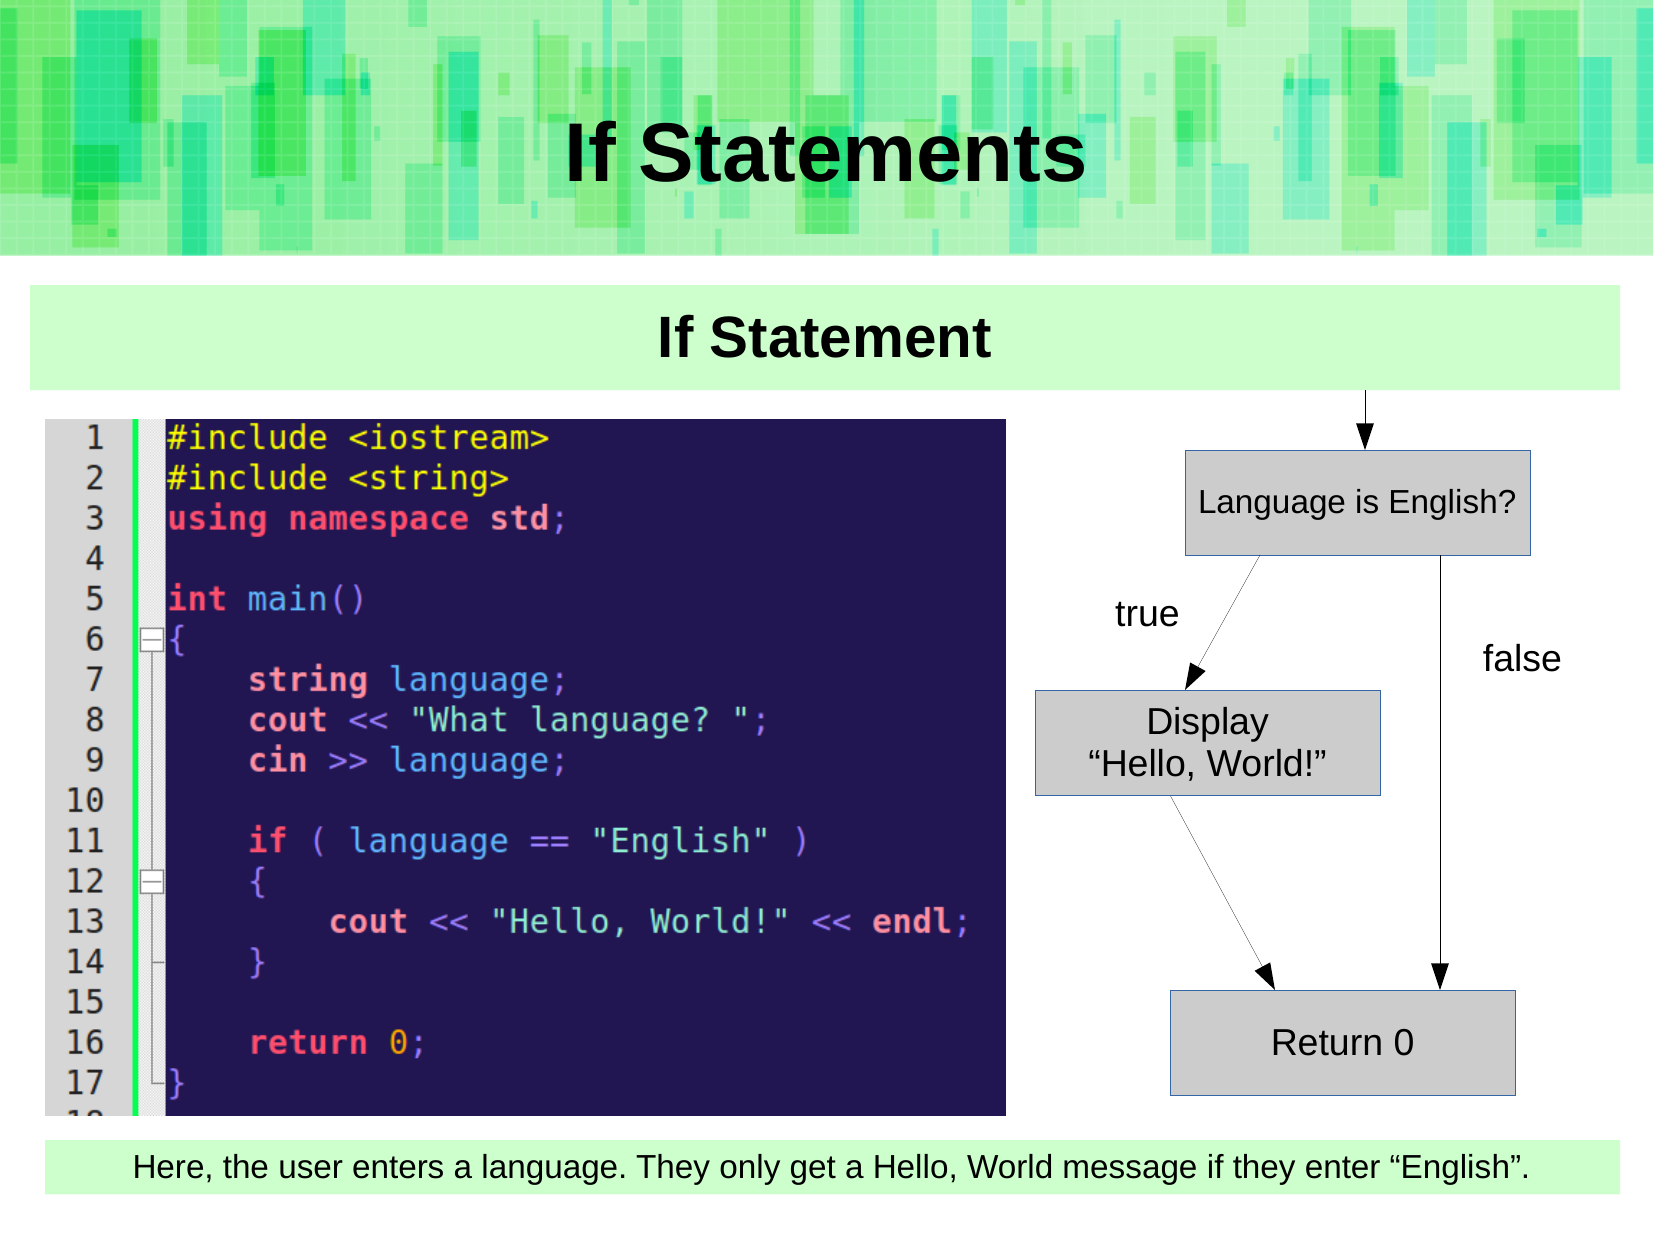

# If Statements
If Statement
Language is English?
true
false
Display
“Hello, World!”
Return 0
Here, the user enters a language. They only get a Hello, World message if they enter “English”.